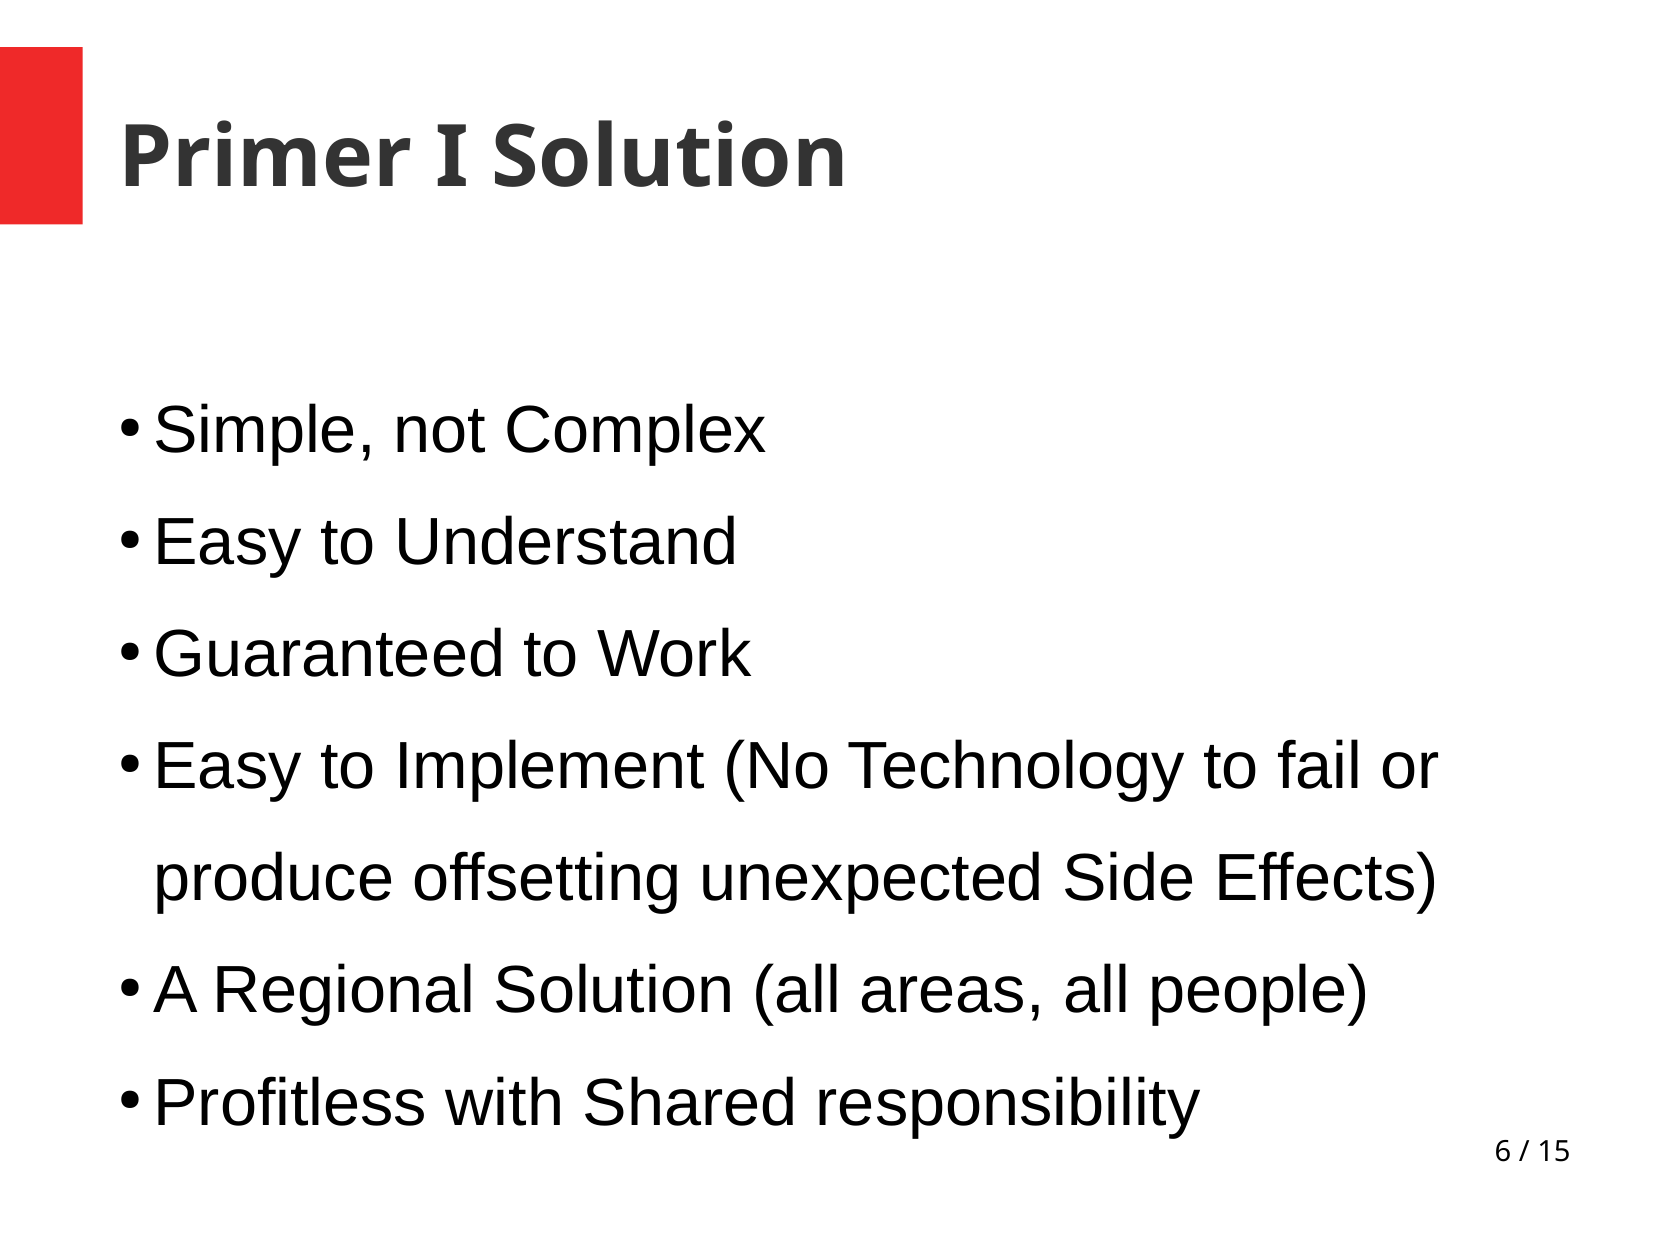

# Primer I Solution
Simple, not Complex
Easy to Understand
Guaranteed to Work
Easy to Implement (No Technology to fail or produce offsetting unexpected Side Effects)
A Regional Solution (all areas, all people)
Profitless with Shared responsibility
6